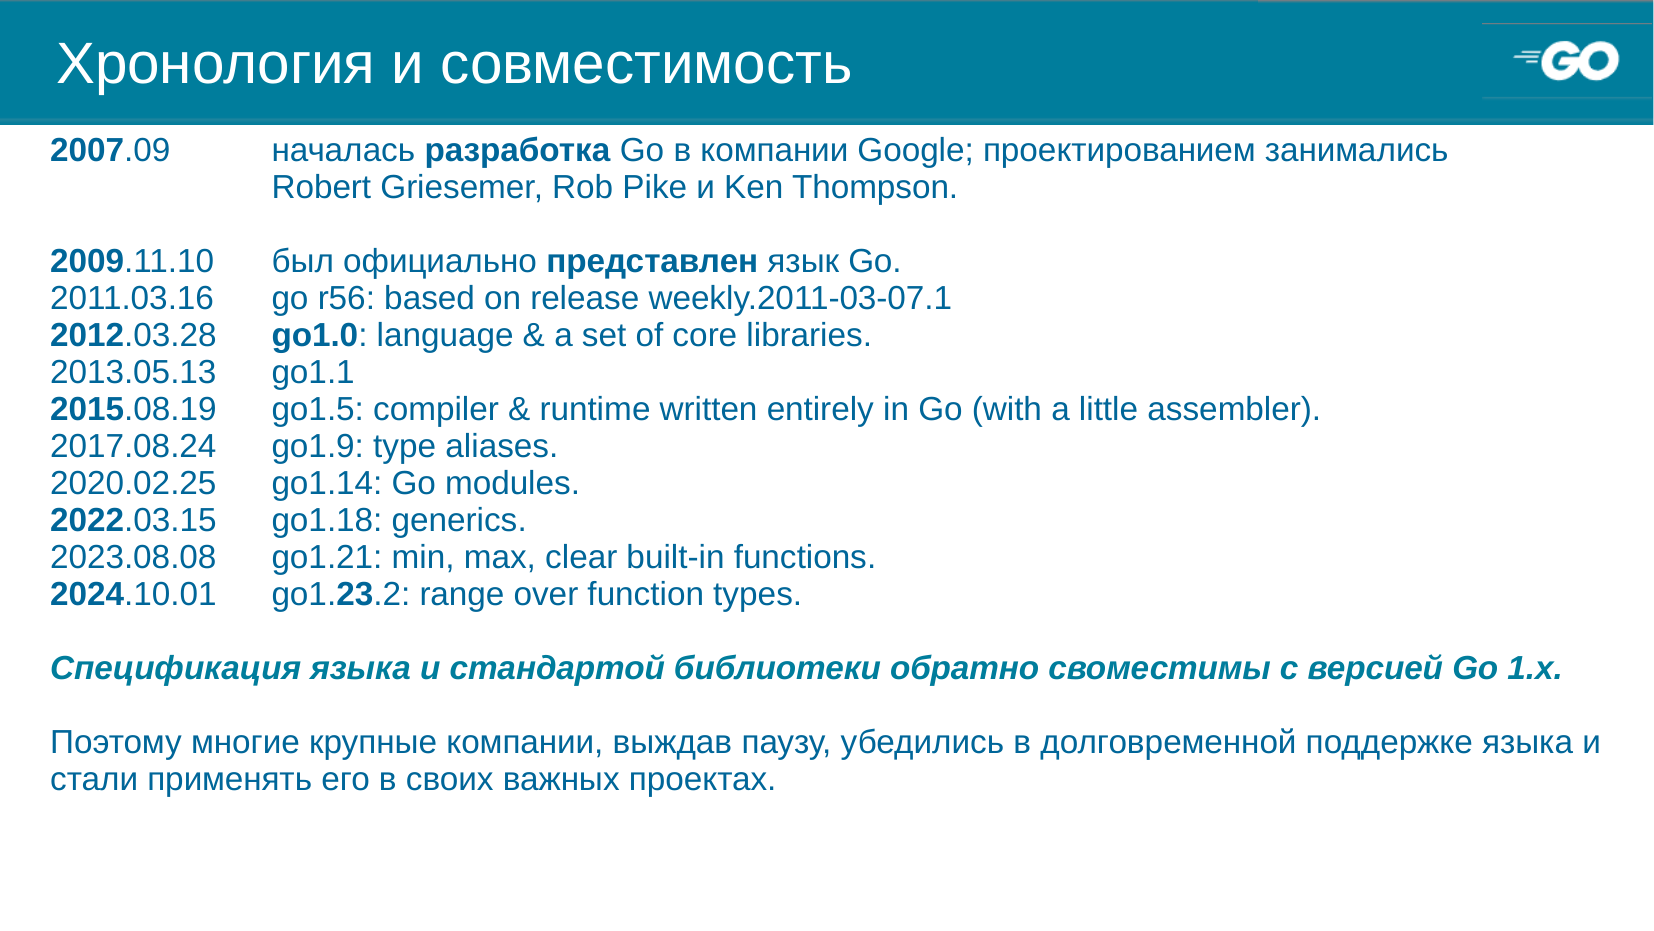

Хронология и совместимость
2007.09		началась разработка Go в компании Google; проектированием занимались
			Robert Griesemer, Rob Pike и Ken Thompson.
2009.11.10	был официально представлен язык Go.
2011.03.16	go r56: based on release weekly.2011-03-07.1
2012.03.28	go1.0: language & a set of core libraries.
2013.05.13	go1.1
2015.08.19	go1.5: compiler & runtime written entirely in Go (with a little assembler).
2017.08.24	go1.9: type aliases.
2020.02.25	go1.14: Go modules.
2022.03.15	go1.18: generics.
2023.08.08	go1.21: min, max, clear built-in functions.
2024.10.01	go1.23.2: range over function types.
Спецификация языка и стандартой библиотеки обратно своместимы с версией Go 1.x.
Поэтому многие крупные компании, выждав паузу, убедились в долговременной поддержке языка и стали применять его в своих важных проектах.